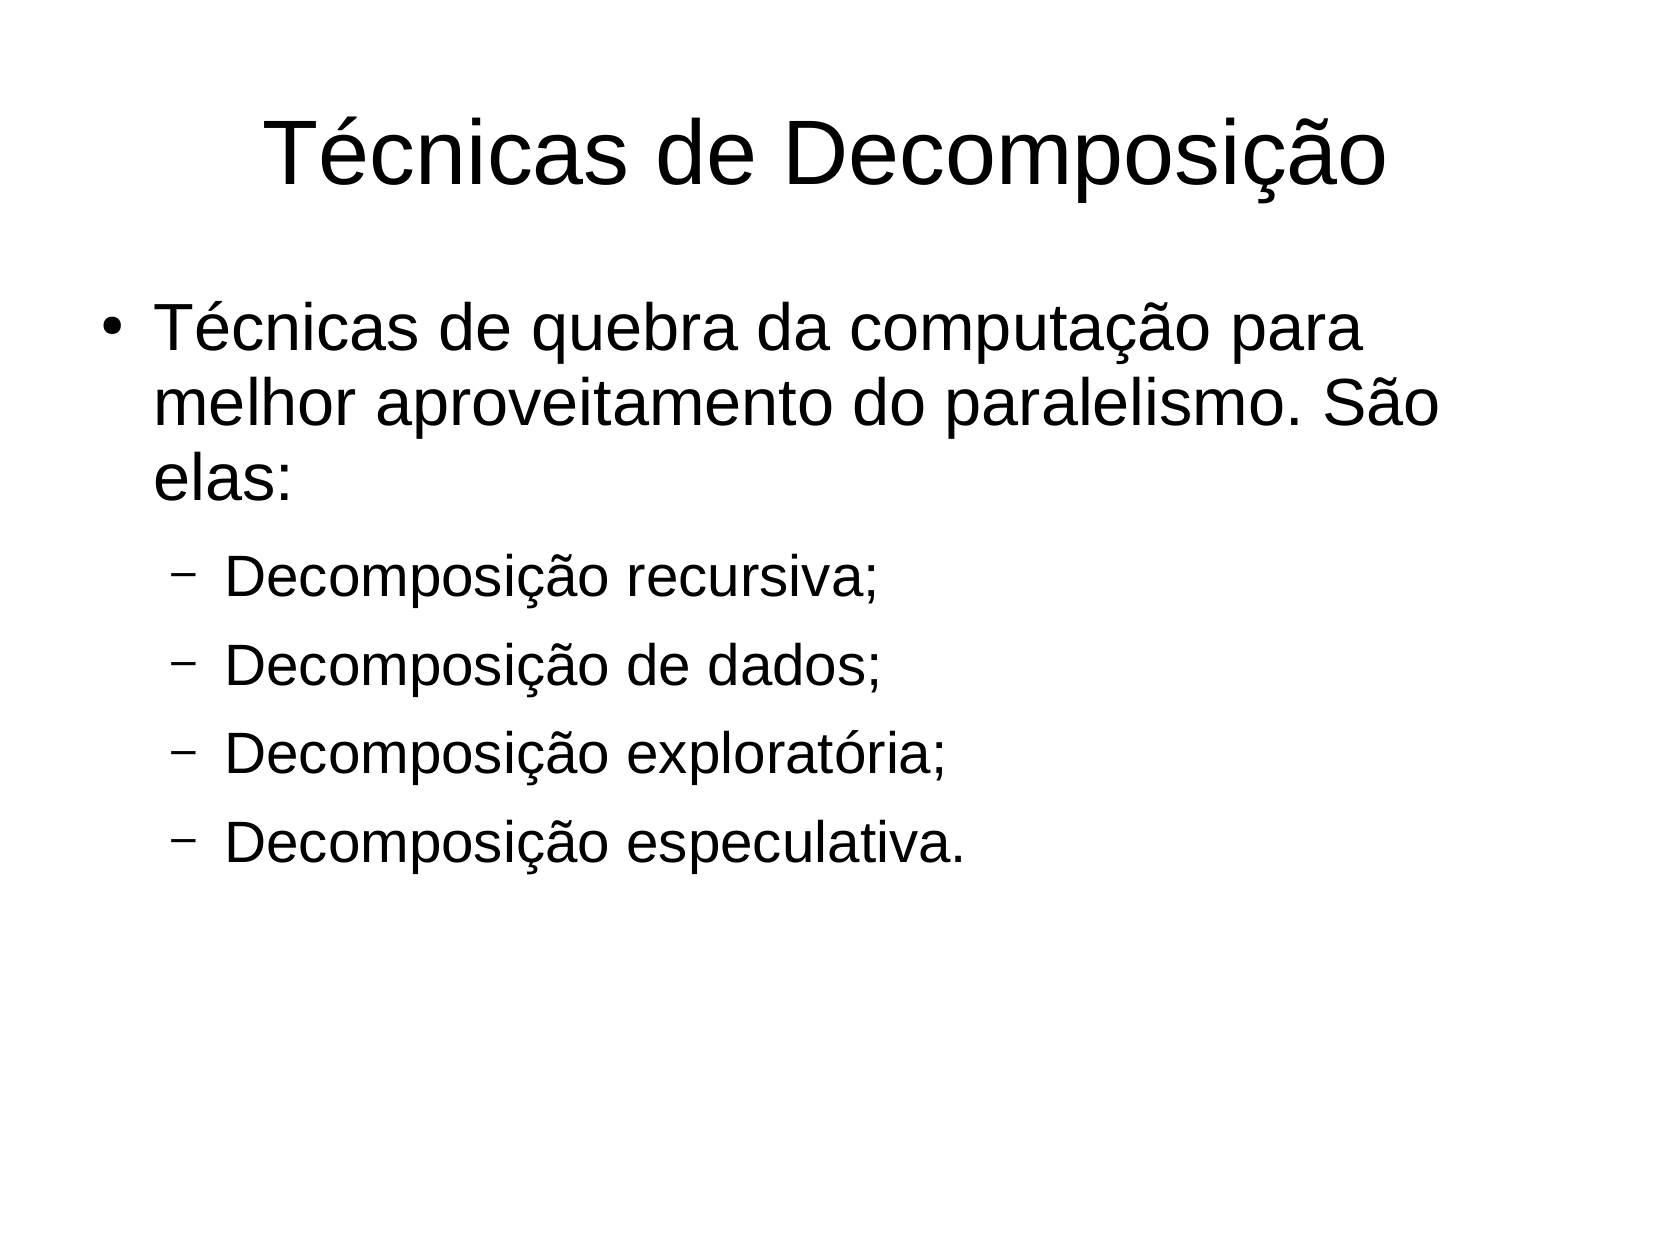

# Técnicas de Decomposição
Técnicas de quebra da computação para melhor aproveitamento do paralelismo. São elas:
Decomposição recursiva;
Decomposição de dados;
Decomposição exploratória;
Decomposição especulativa.